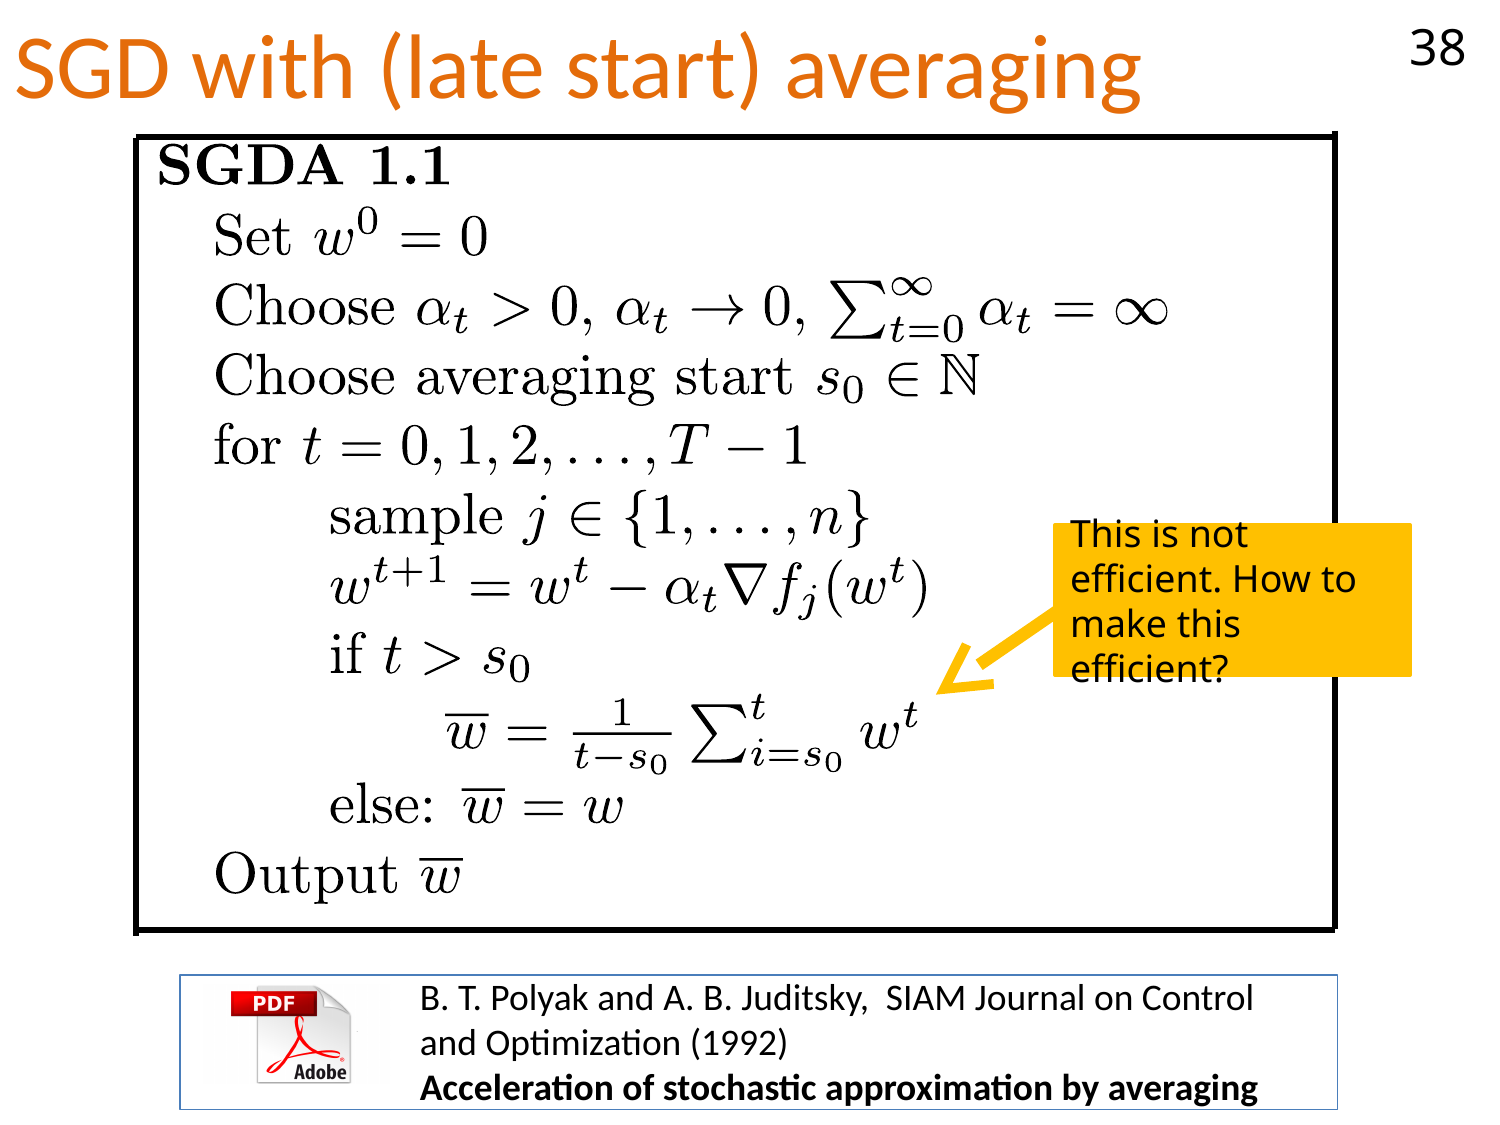

SGD with (late start) averaging
This is not efficient. How to make this efficient?
B. T. Polyak and A. B. Juditsky, SIAM Journal on Control and Optimization (1992)
Acceleration of stochastic approximation by averaging